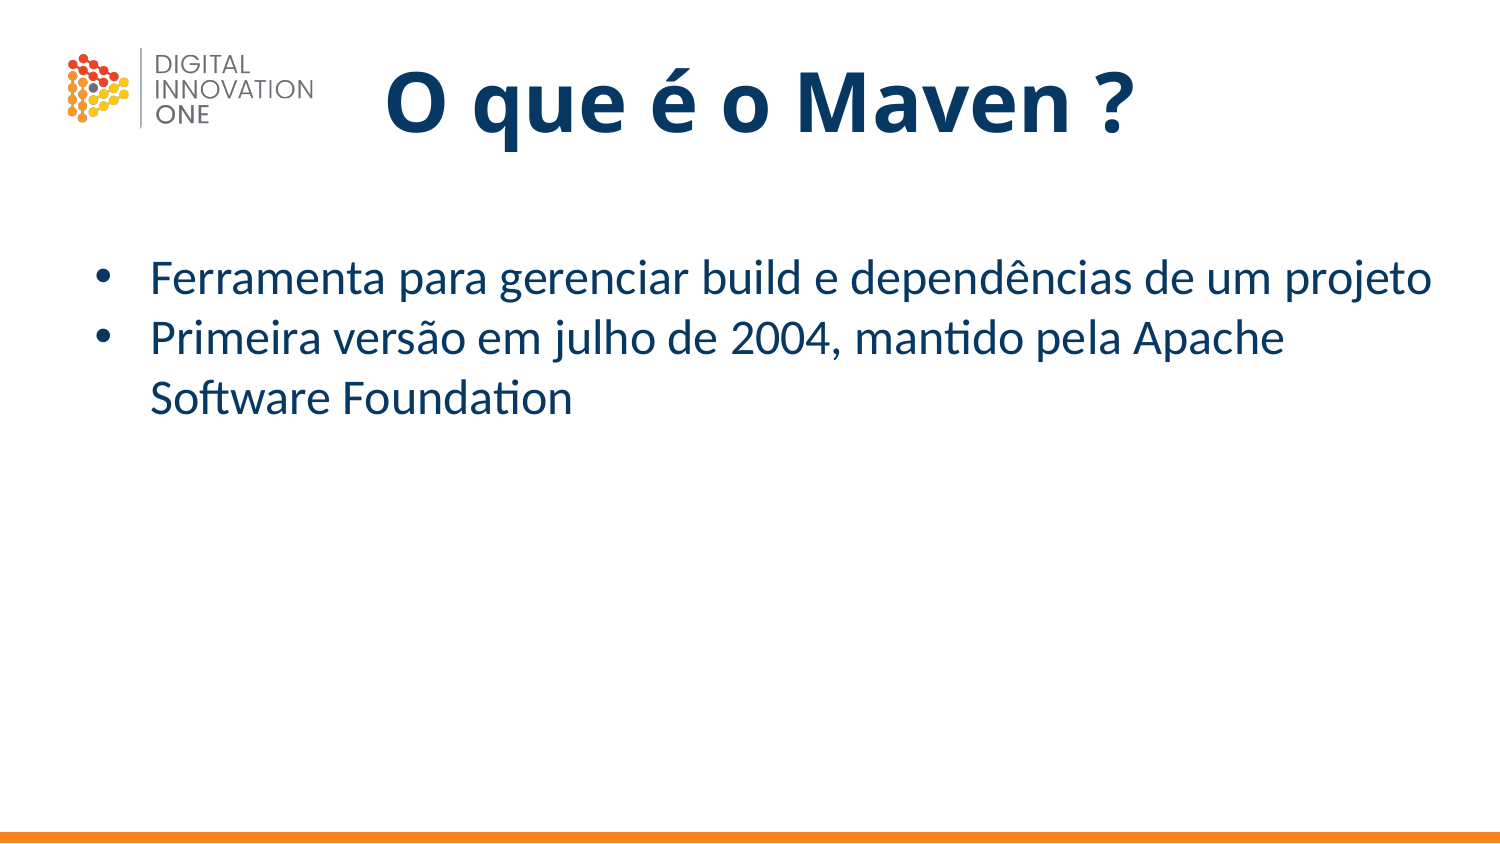

# O que é o Maven ?
Ferramenta para gerenciar build e dependências de um projeto
Primeira versão em julho de 2004, mantido pela Apache Software Foundation